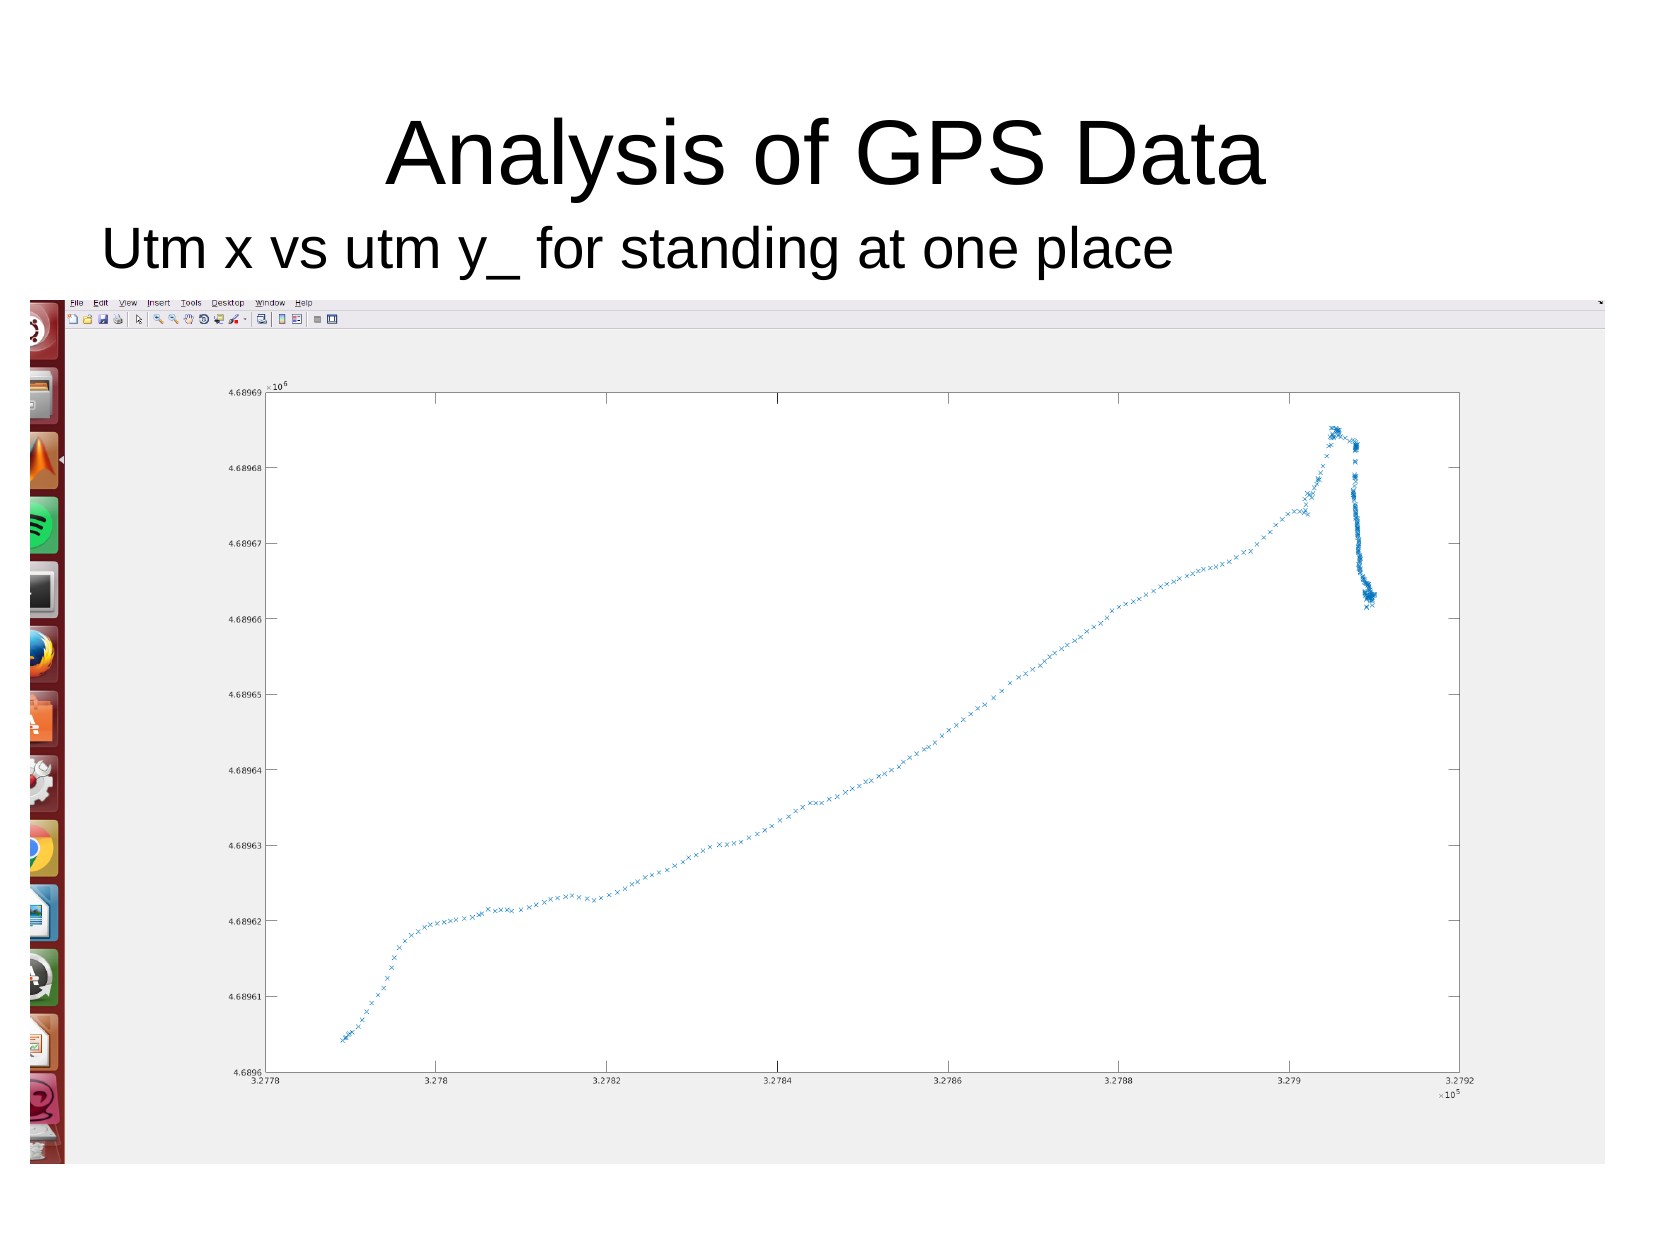

# Analysis of GPS Data
Utm x vs utm y_ for standing at one place